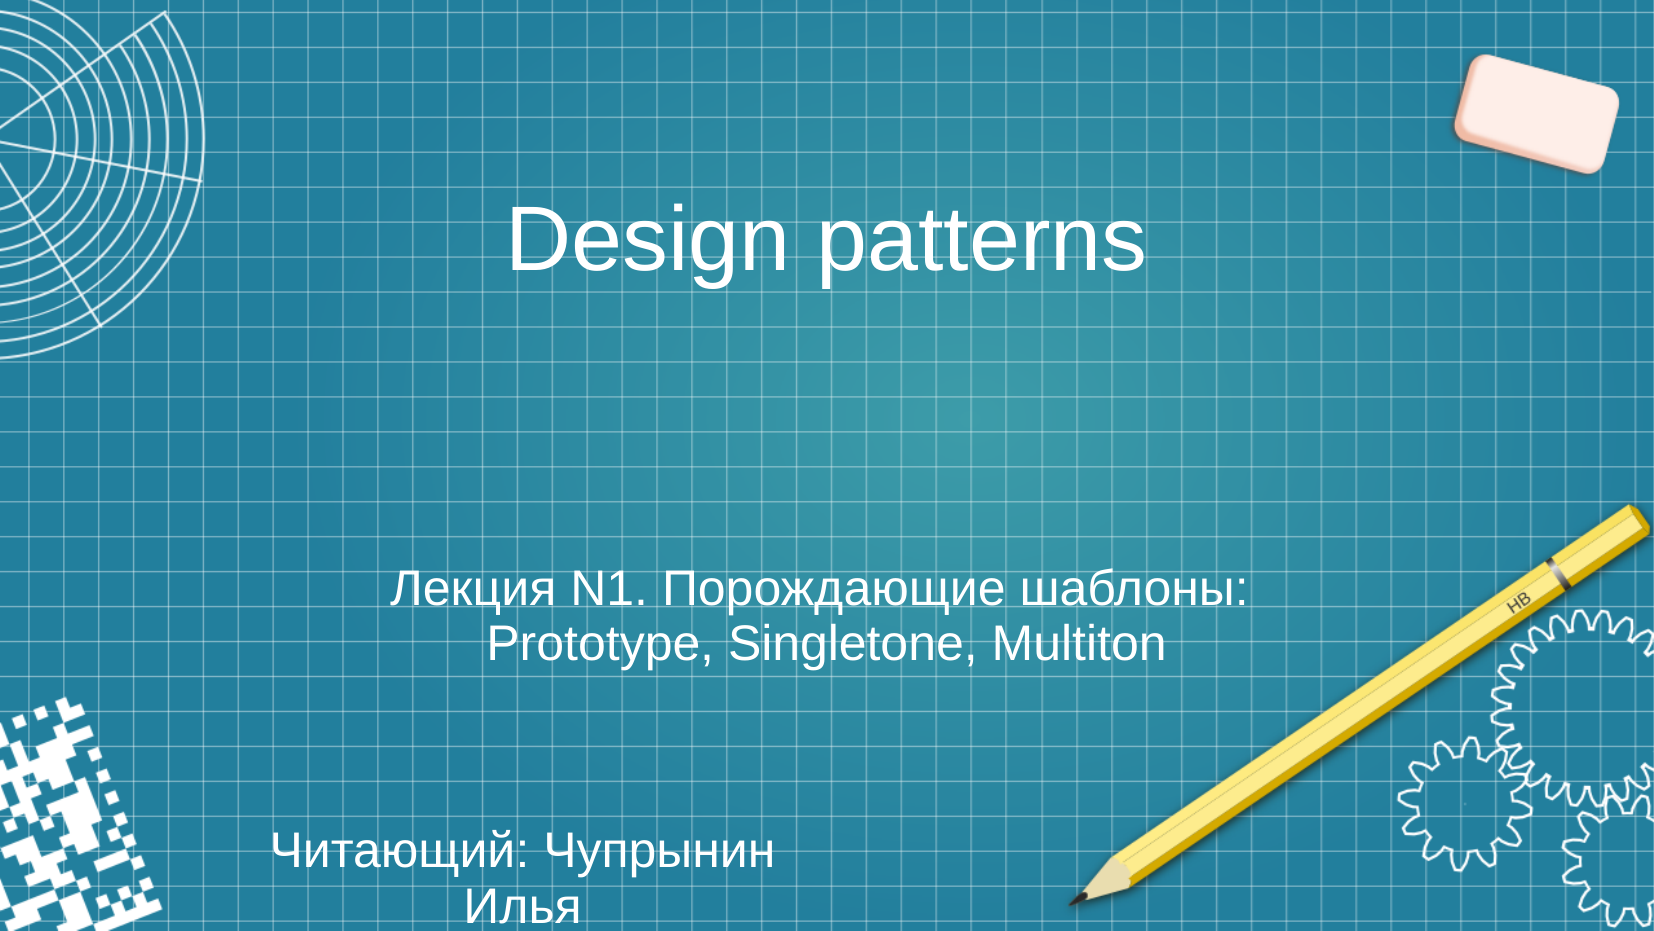

# Design patterns
Лекция N1. Порождающие шаблоны:
Prototype, Singletone, Multiton
Читающий: Чупрынин Илья